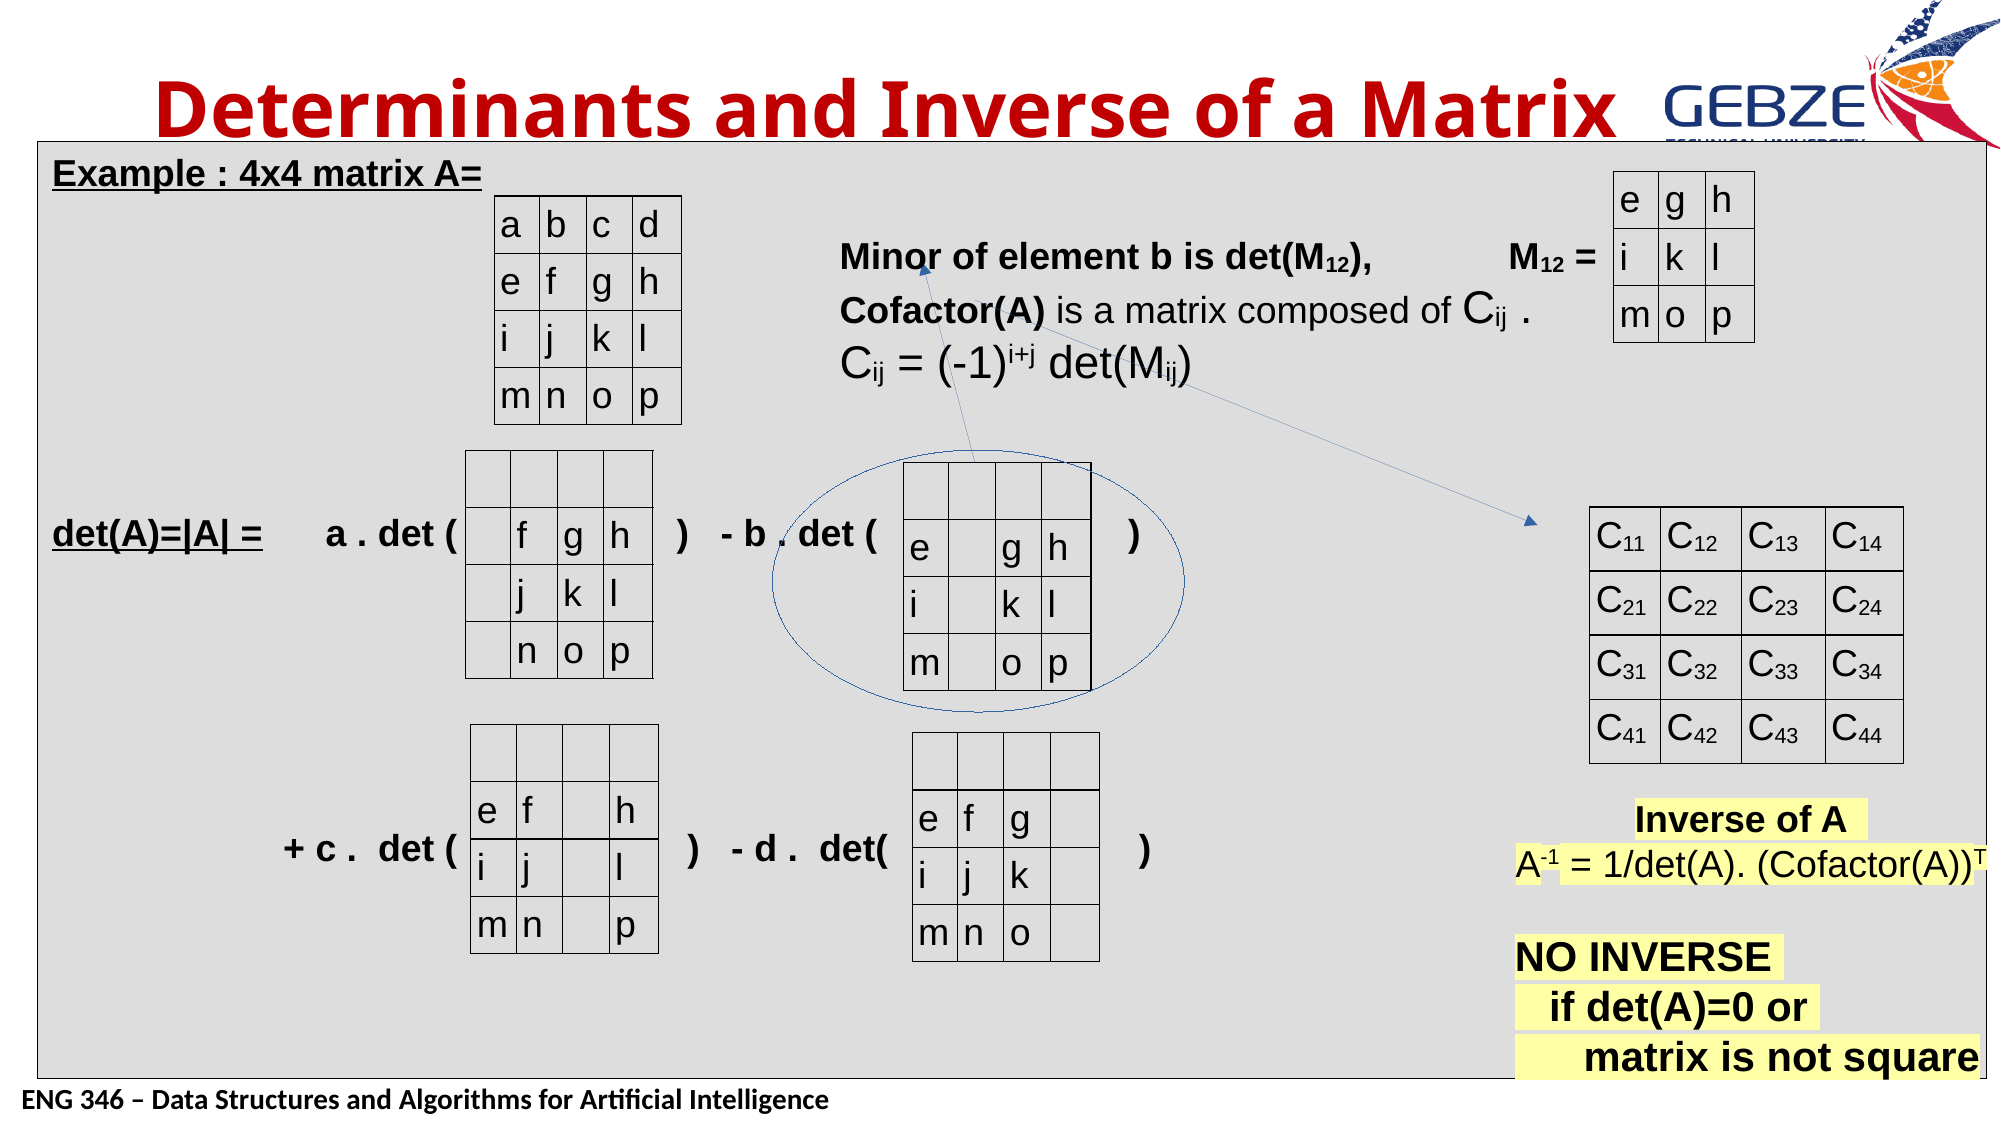

# Determinants and Inverse of a Matrix
Example : 4x4 matrix A=
det(A)=|A| = a . det ( ) - b . det ( )
 + c . det ( ) - d . det( )
| e | g | h |
| --- | --- | --- |
| i | k | l |
| m | o | p |
| a | b | c | d |
| --- | --- | --- | --- |
| e | f | g | h |
| i | j | k | l |
| m | n | o | p |
Minor of element b is det(M12), M12 =
Cofactor(A) is a matrix composed of Cij .
Cij = (-1)i+j det(Mij)
| | | | |
| --- | --- | --- | --- |
| | f | g | h |
| | j | k | l |
| | n | o | p |
| | | | |
| --- | --- | --- | --- |
| e | | g | h |
| i | | k | l |
| m | | o | p |
| C11 | C12 | C13 | C14 |
| --- | --- | --- | --- |
| C21 | C22 | C23 | C24 |
| C31 | C32 | C33 | C34 |
| C41 | C42 | C43 | C44 |
| | | | |
| --- | --- | --- | --- |
| e | f | | h |
| i | j | | l |
| m | n | | p |
| | | | |
| --- | --- | --- | --- |
| e | f | g | |
| i | j | k | |
| m | n | o | |
Inverse of A
A-1 = 1/det(A). (Cofactor(A))T
NO INVERSE
 if det(A)=0 or
 matrix is not square